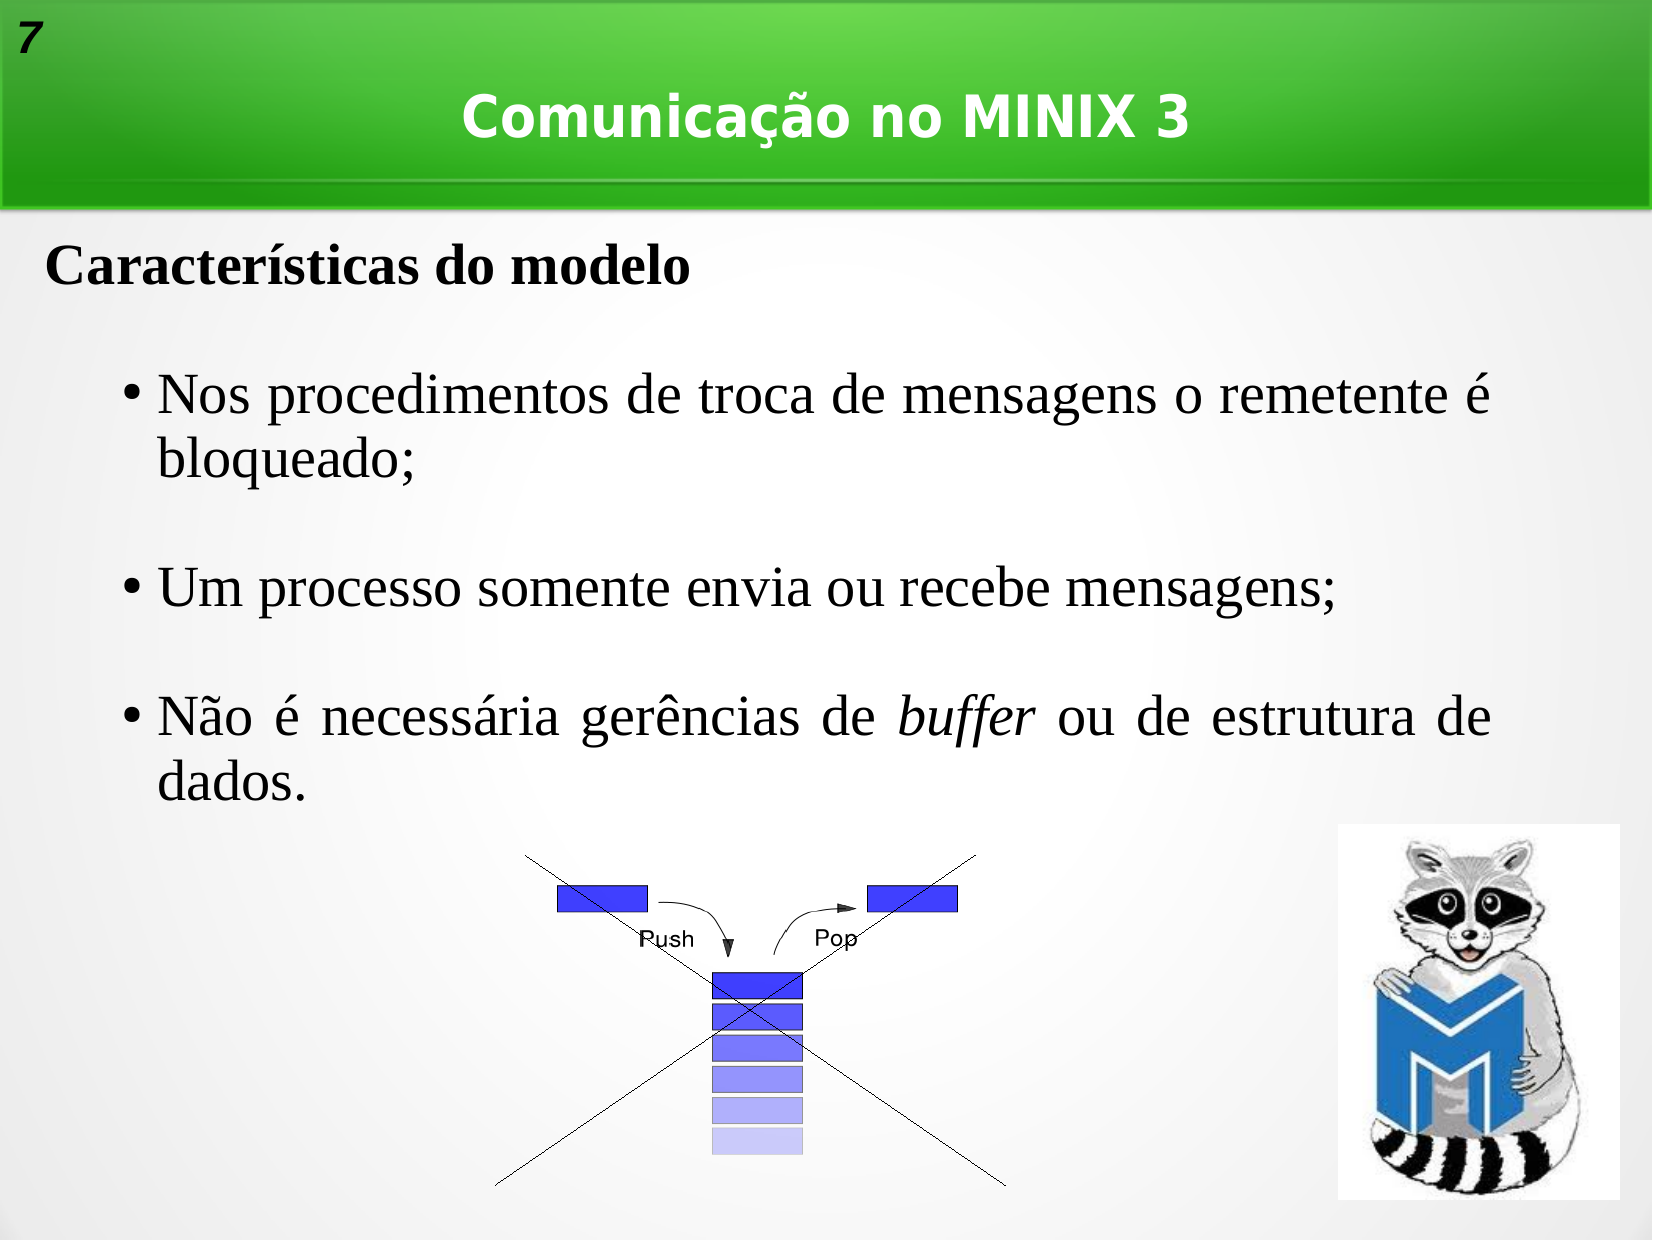

Comunicação no MINIX 3
Características do modelo
Nos procedimentos de troca de mensagens o remetente é bloqueado;
Um processo somente envia ou recebe mensagens;
Não é necessária gerências de buffer ou de estrutura de dados.